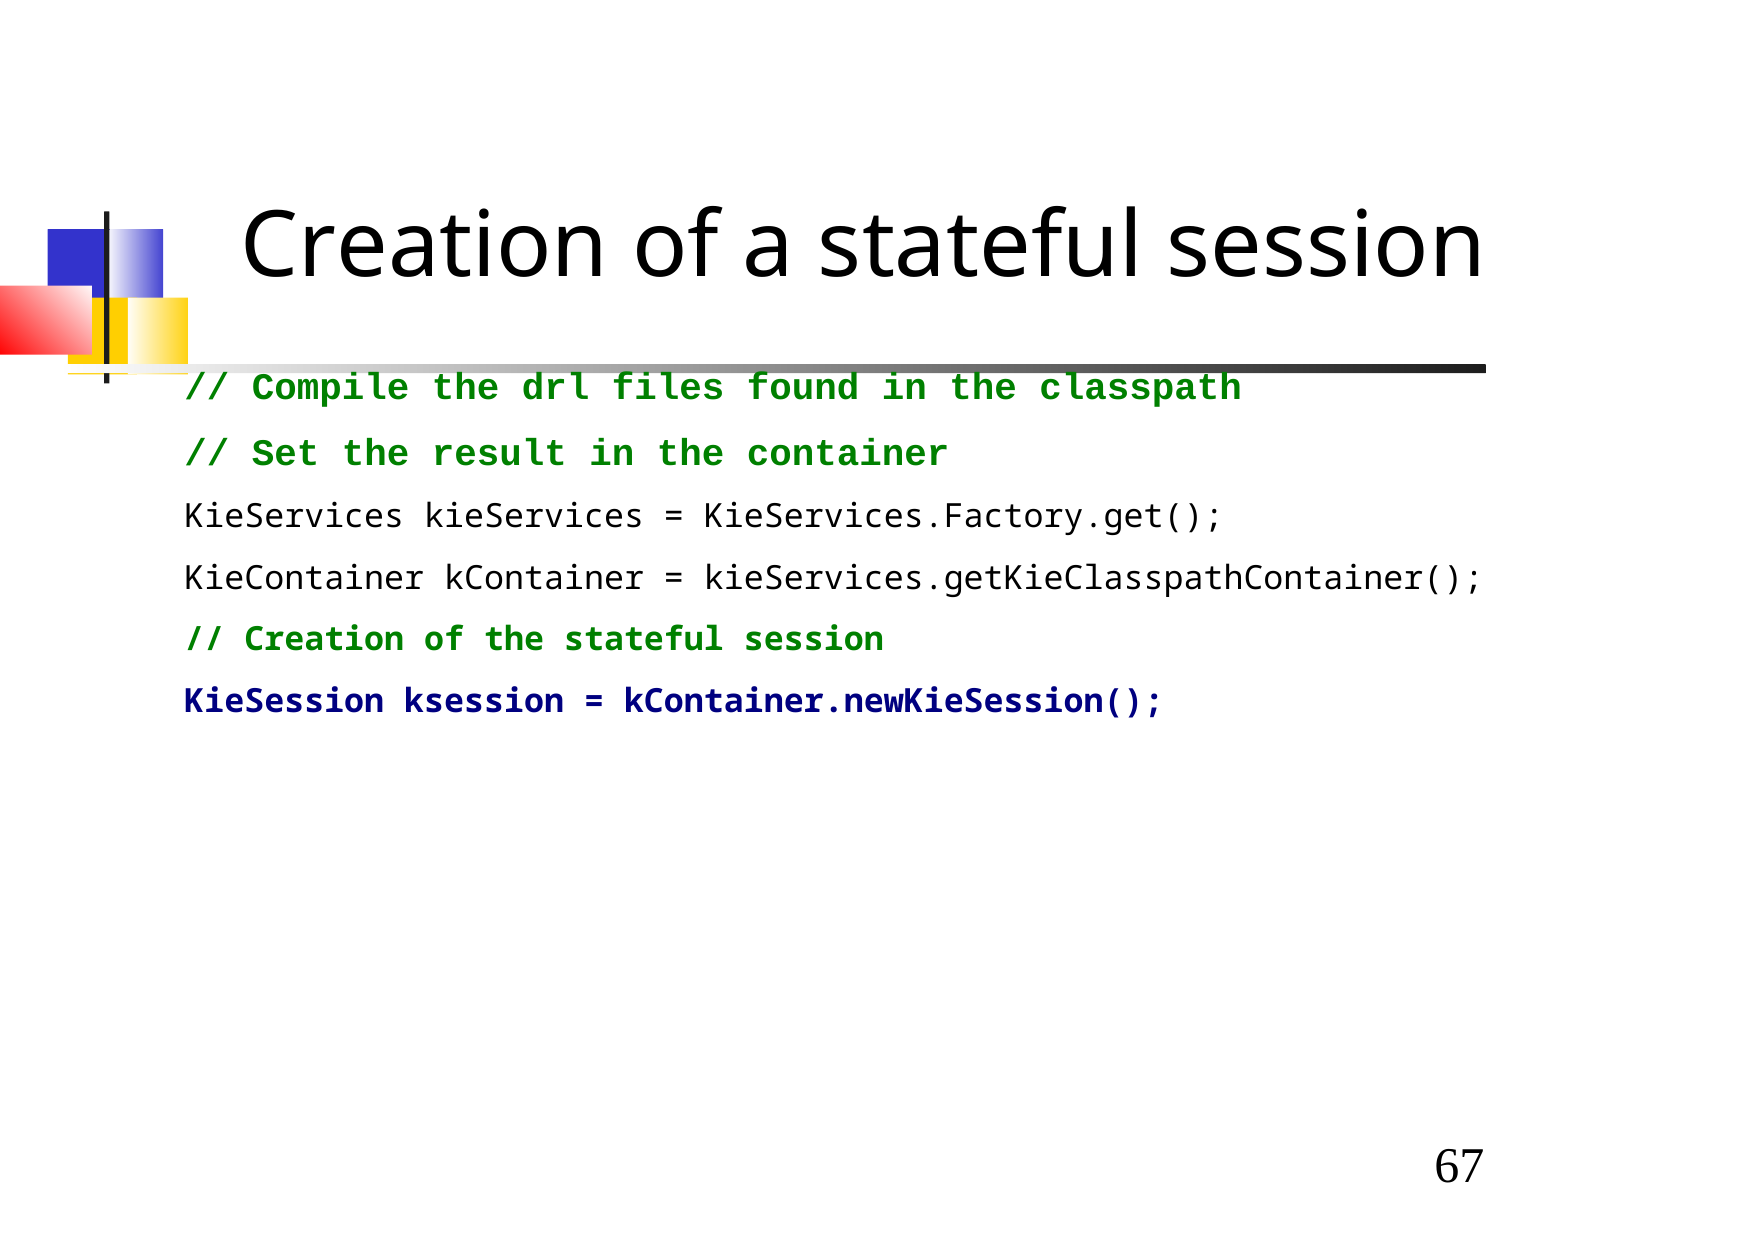

# Creation of a stateful session
// Compile the drl files found in the classpath
// Set the result in the container
KieServices kieServices = KieServices.Factory.get();
KieContainer kContainer = kieServices.getKieClasspathContainer();
// Creation of the stateful session
KieSession ksession = kContainer.newKieSession();